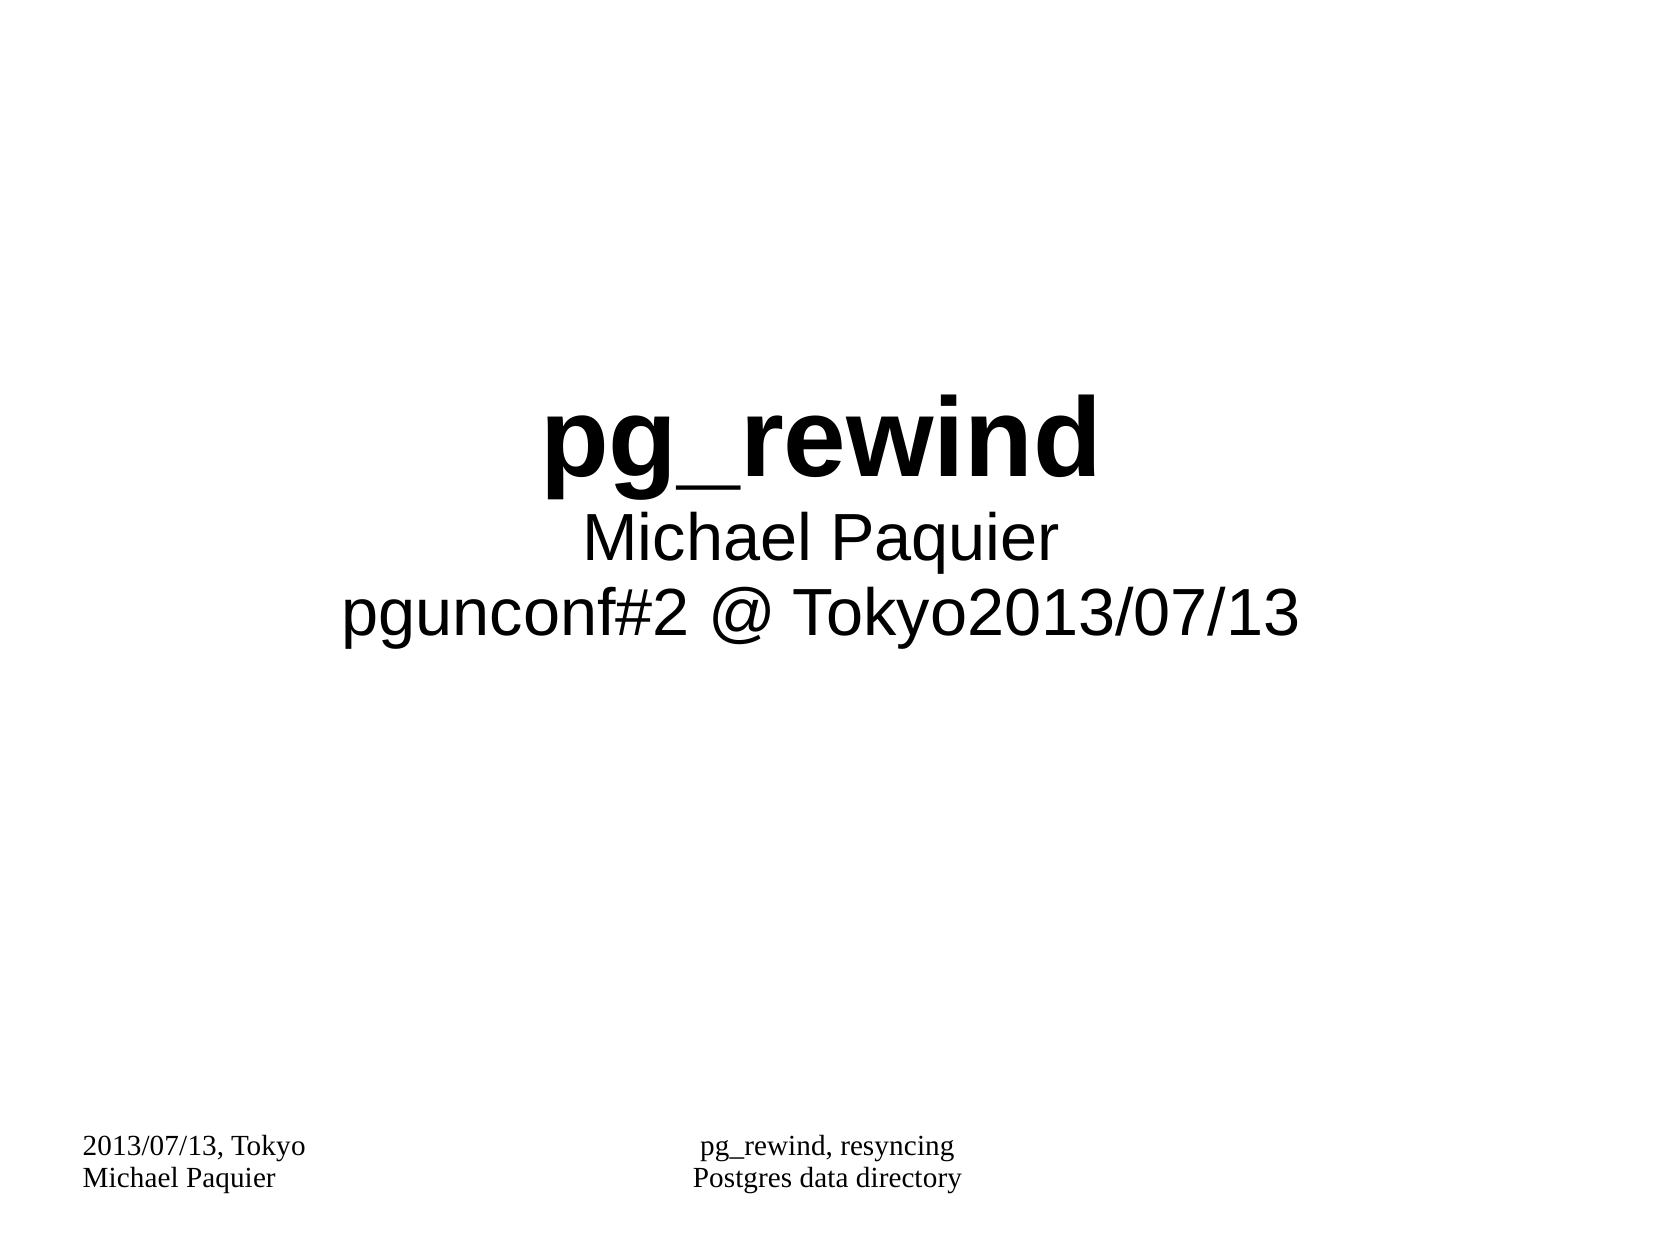

# pg_rewind Michael Paquier pgunconf#2 @ Tokyo2013/07/13